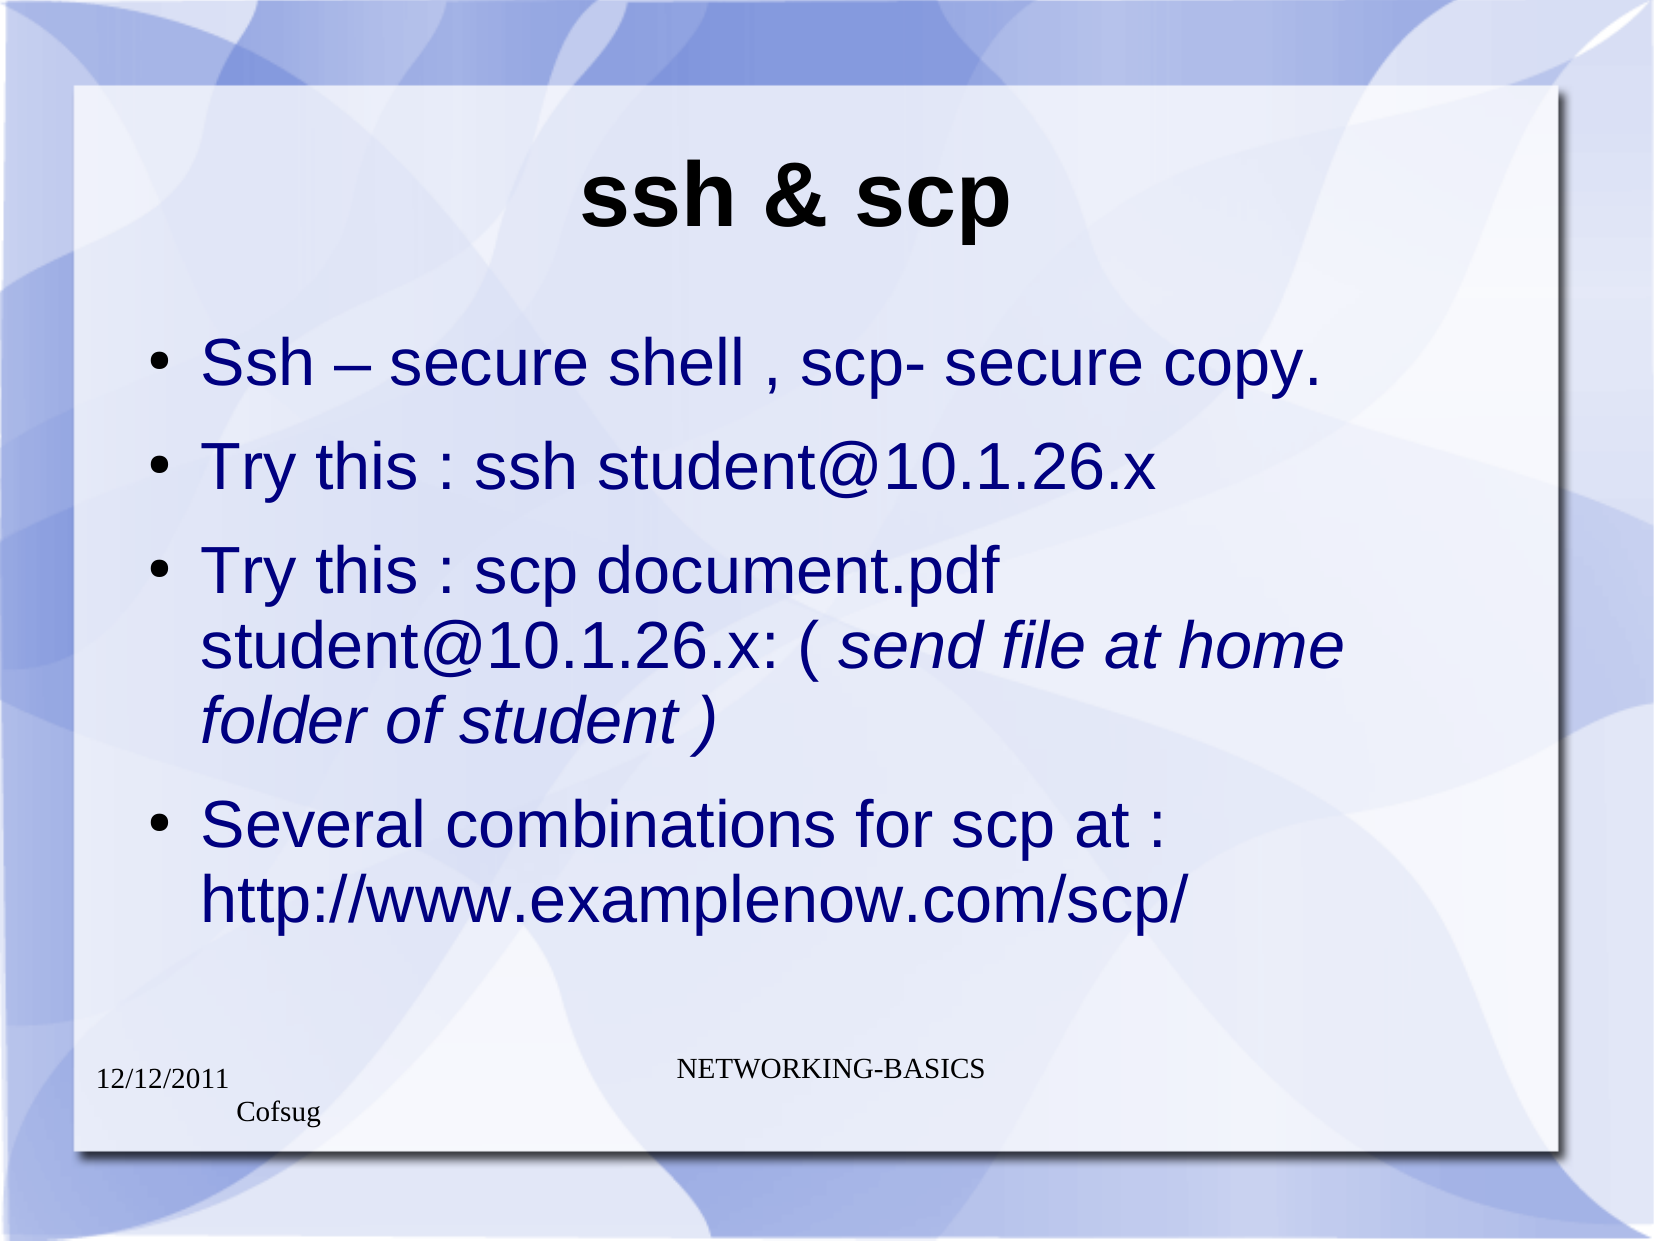

# ssh & scp
Ssh – secure shell , scp- secure copy.
Try this : ssh student@10.1.26.x
Try this : scp document.pdf student@10.1.26.x: ( send file at home folder of student )
Several combinations for scp at : http://www.examplenow.com/scp/